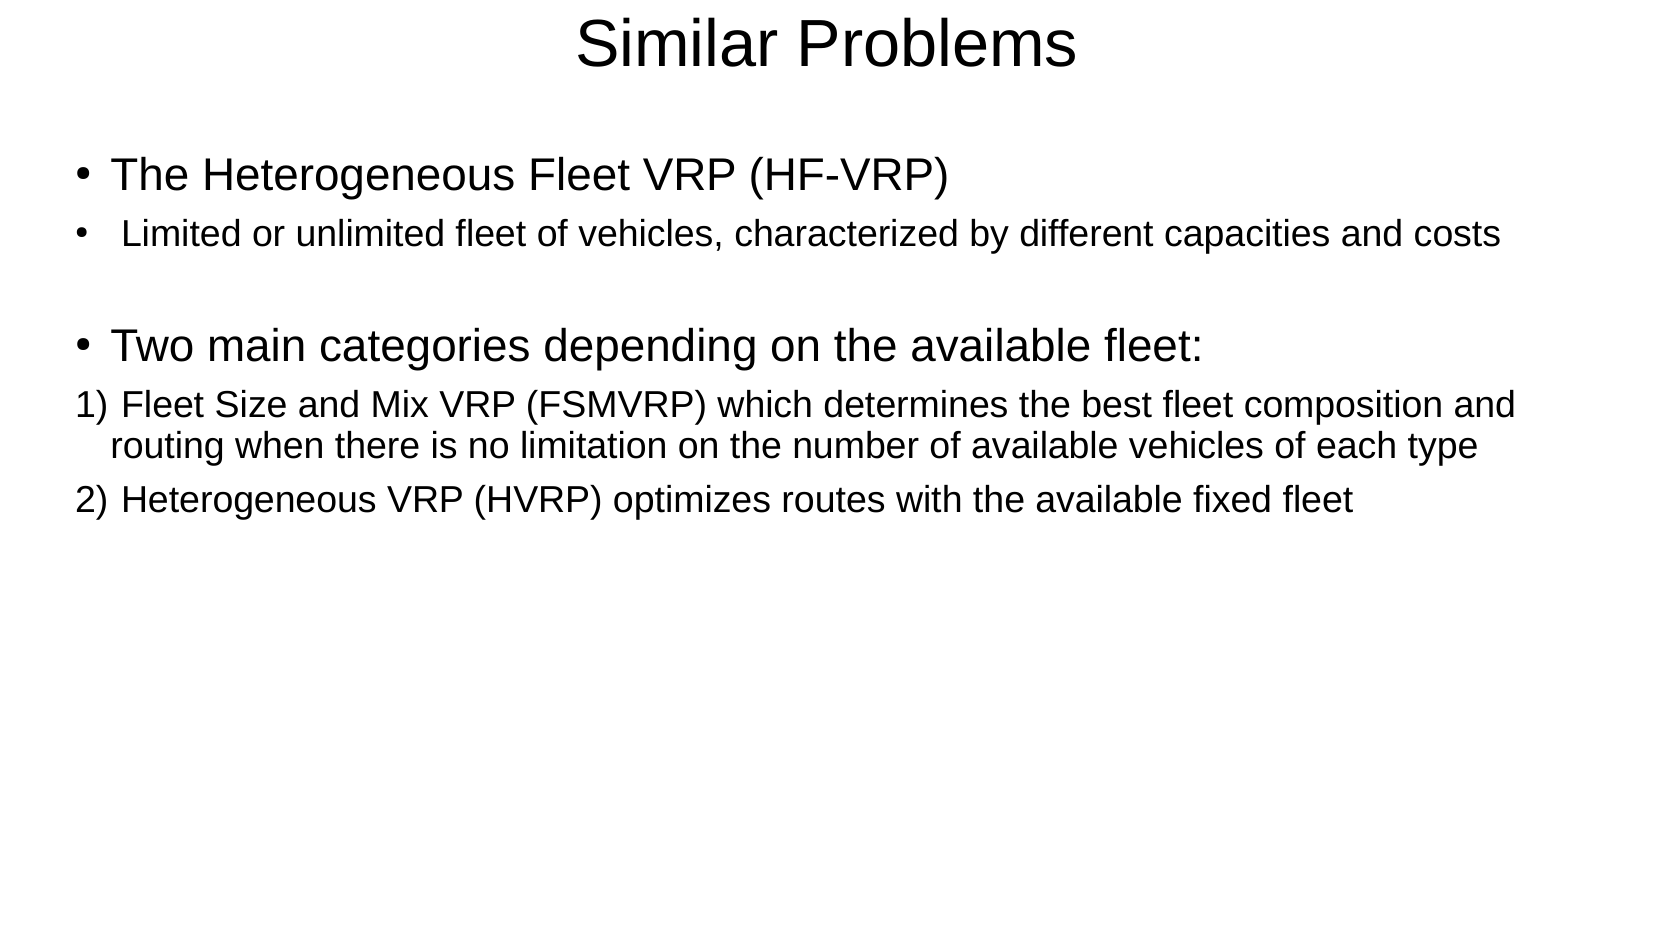

# Similar Problems
The Heterogeneous Fleet VRP (HF-VRP)
 Limited or unlimited fleet of vehicles, characterized by different capacities and costs
Two main categories depending on the available fleet:
 Fleet Size and Mix VRP (FSMVRP) which determines the best fleet composition and routing when there is no limitation on the number of available vehicles of each type
 Heterogeneous VRP (HVRP) optimizes routes with the available fixed fleet